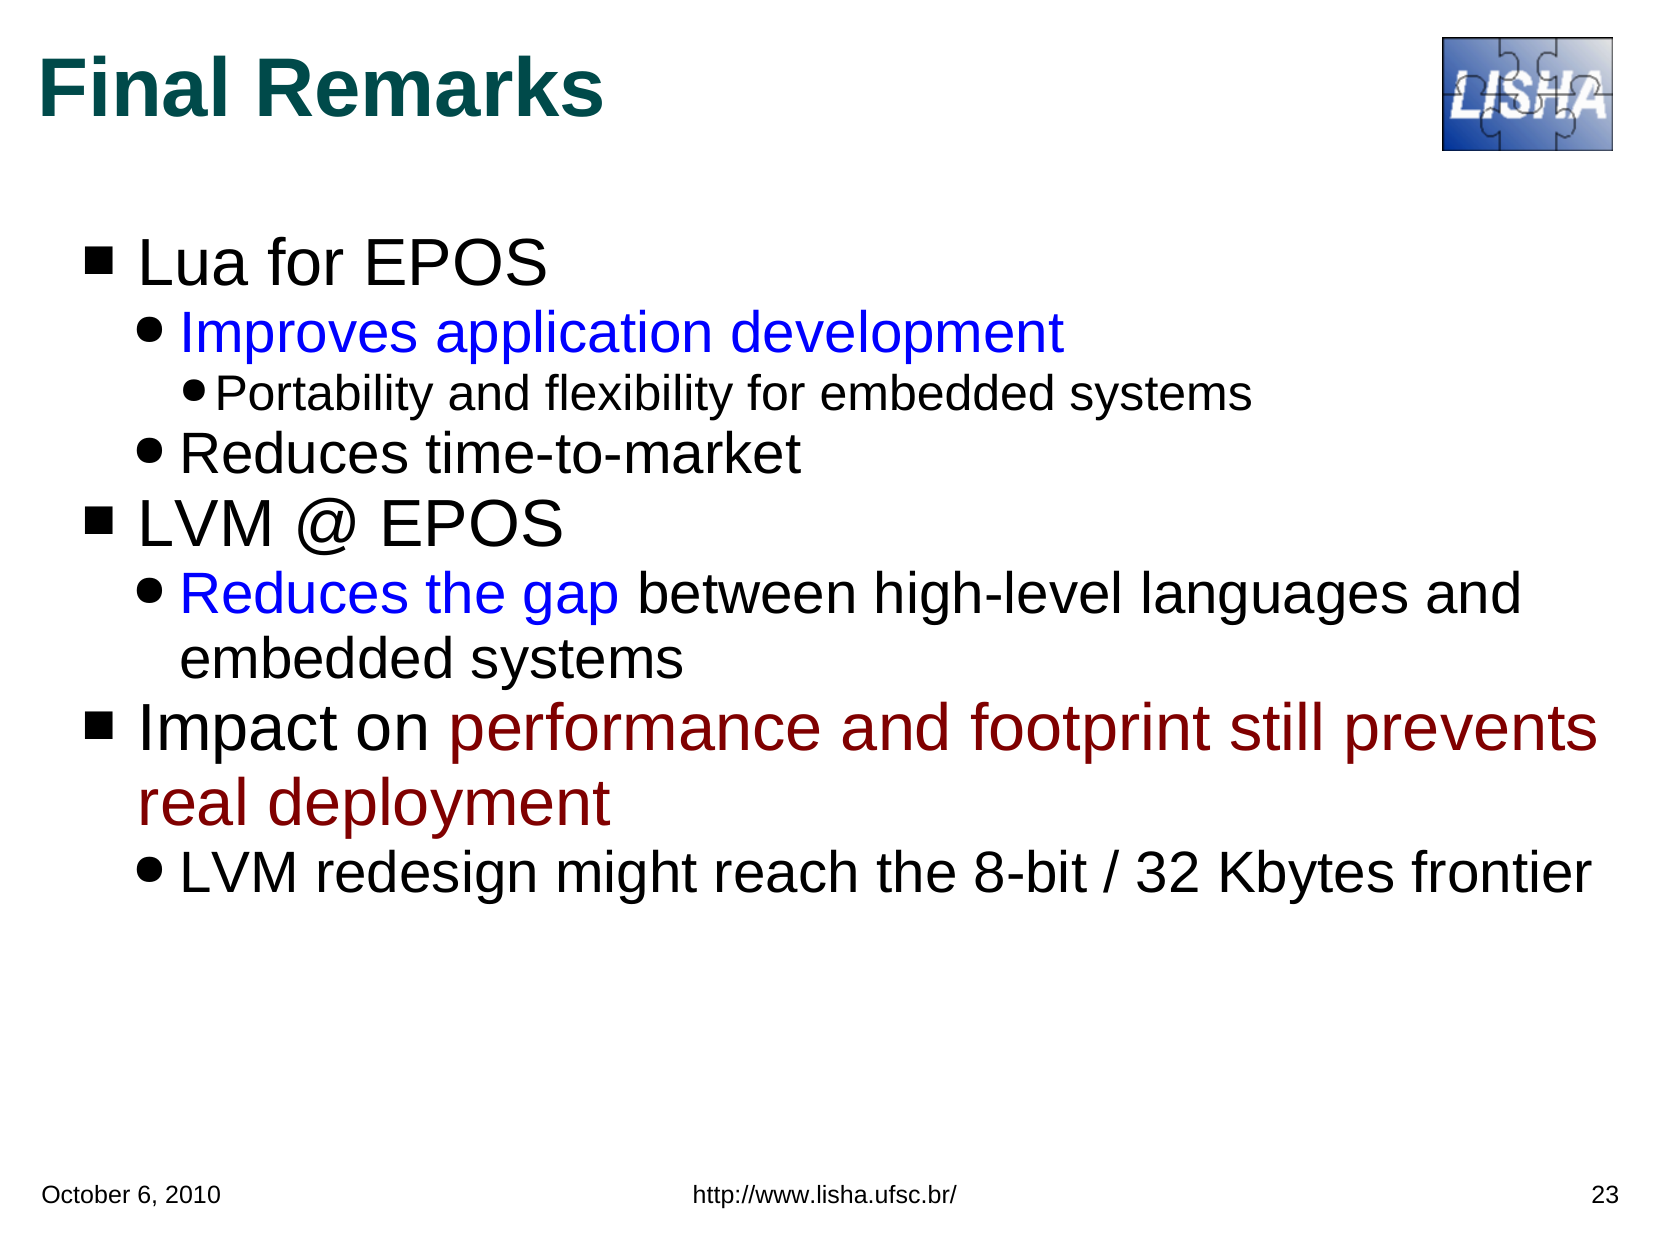

# Final Remarks
Lua for EPOS
Improves application development
Portability and flexibility for embedded systems
Reduces time-to-market
LVM @ EPOS
Reduces the gap between high-level languages and embedded systems
Impact on performance and footprint still prevents real deployment
LVM redesign might reach the 8-bit / 32 Kbytes frontier